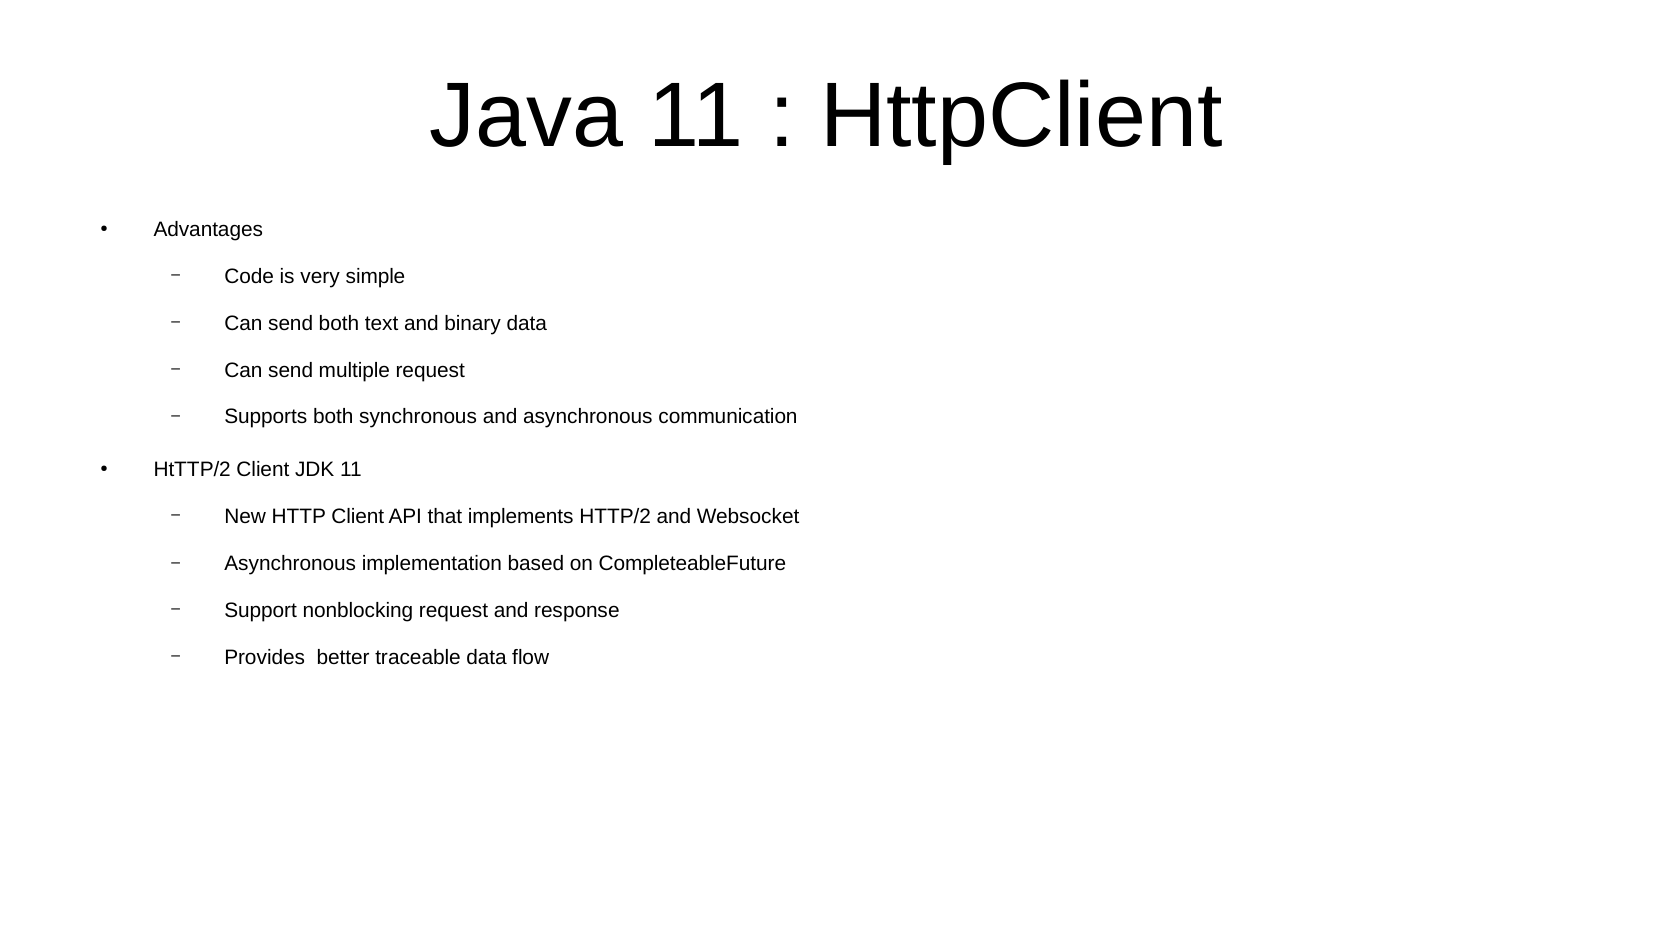

# Java 11 : HttpClient
Advantages
Code is very simple
Can send both text and binary data
Can send multiple request
Supports both synchronous and asynchronous communication
HtTTP/2 Client JDK 11
New HTTP Client API that implements HTTP/2 and Websocket
Asynchronous implementation based on CompleteableFuture
Support nonblocking request and response
Provides better traceable data flow